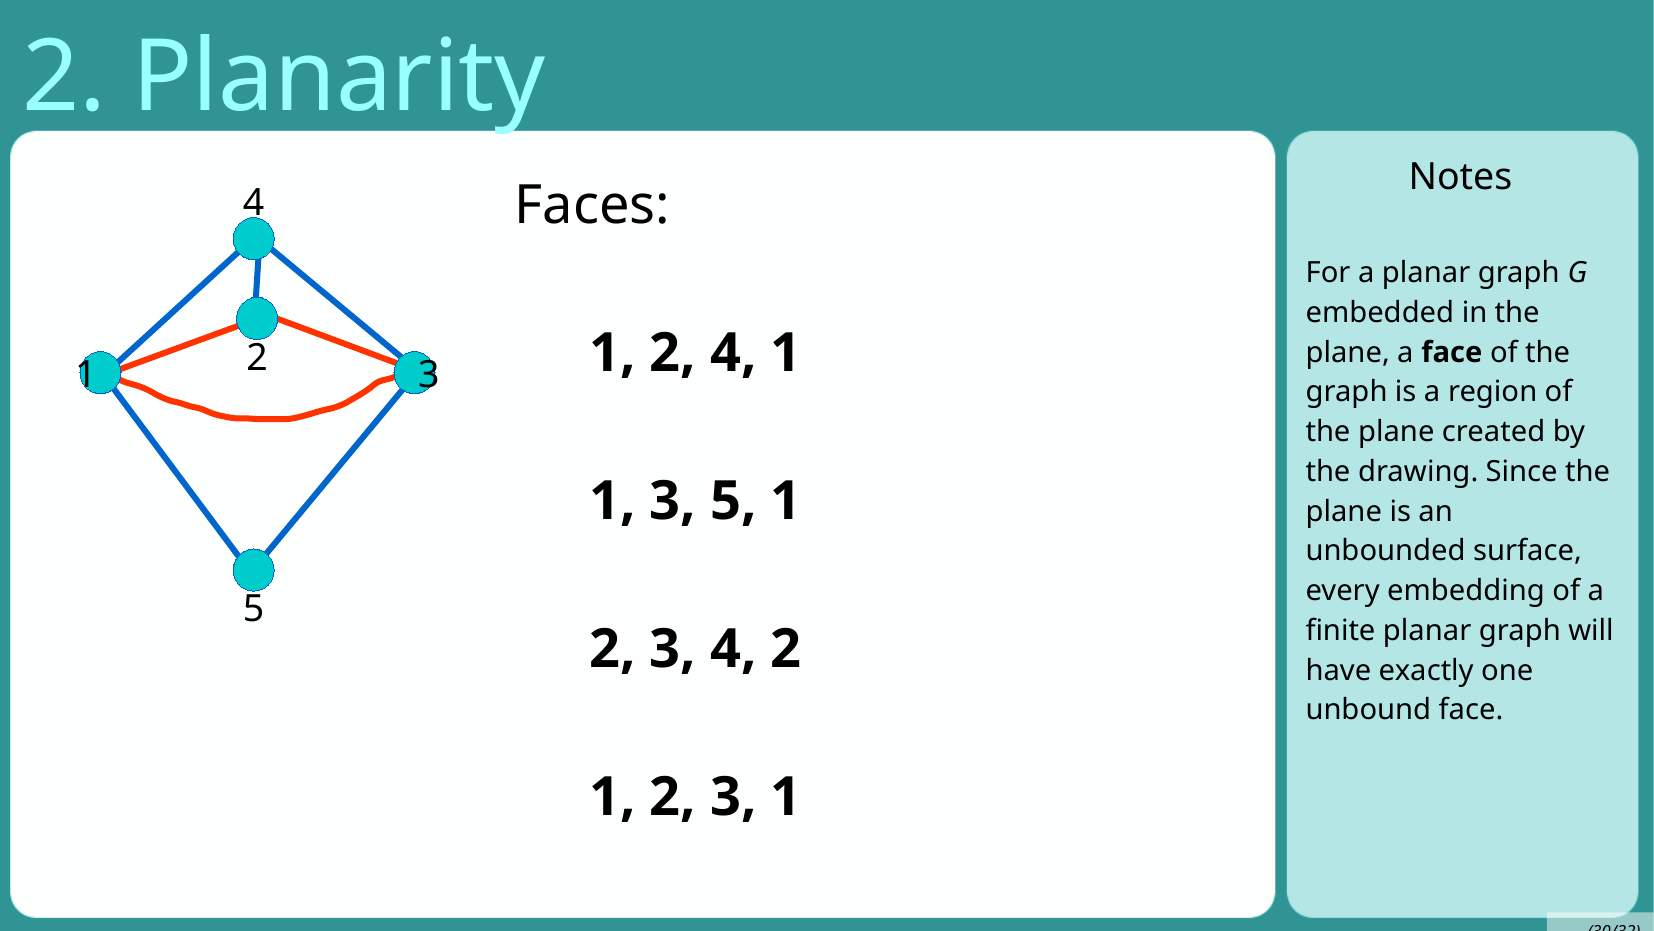

# 2. Planarity
Notes
For a planar graph G embedded in the plane, a face of the graph is a region of the plane created by the drawing. Since the plane is an unbounded surface, every embedding of a finite planar graph will have exactly one unbound face.
Faces:
	1, 2, 4, 1
	1, 3, 5, 1
	2, 3, 4, 2
	1, 2, 3, 1
4
2
1
3
5